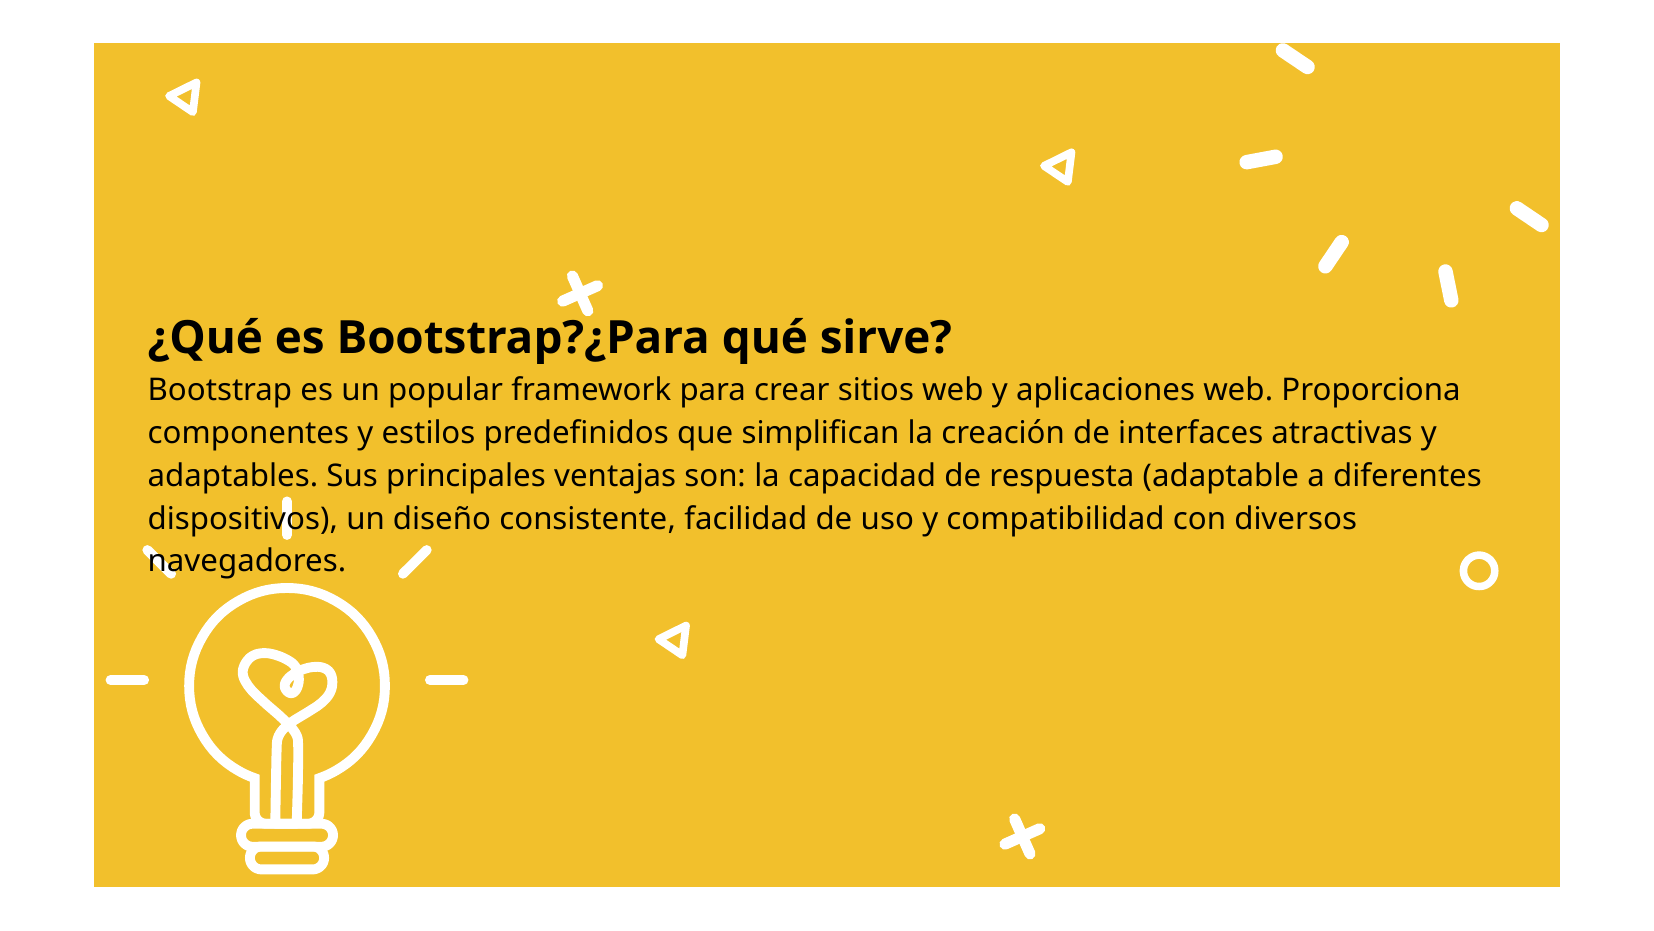

# ¿Qué es Bootstrap?¿Para qué sirve? Bootstrap es un popular framework para crear sitios web y aplicaciones web. Proporciona componentes y estilos predefinidos que simplifican la creación de interfaces atractivas y adaptables. Sus principales ventajas son: la capacidad de respuesta (adaptable a diferentes dispositivos), un diseño consistente, facilidad de uso y compatibilidad con diversos navegadores.